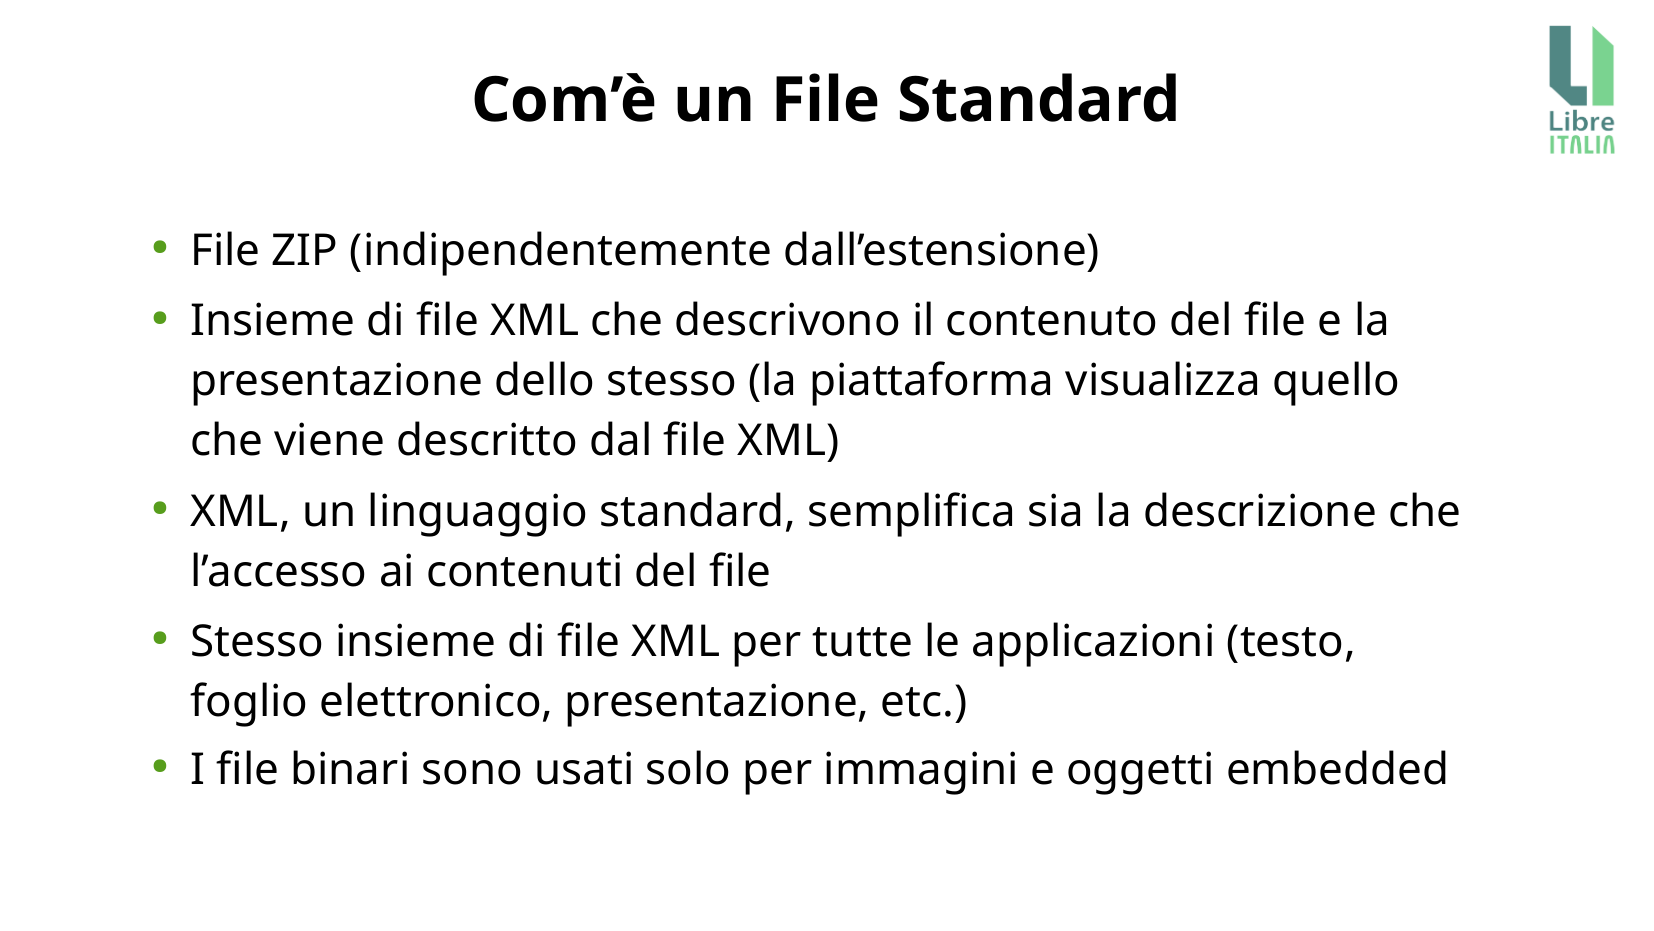

# Com’è un File Standard
File ZIP (indipendentemente dall’estensione)
Insieme di file XML che descrivono il contenuto del file e la presentazione dello stesso (la piattaforma visualizza quello che viene descritto dal file XML)
XML, un linguaggio standard, semplifica sia la descrizione che l’accesso ai contenuti del file
Stesso insieme di file XML per tutte le applicazioni (testo, foglio elettronico, presentazione, etc.)
I file binari sono usati solo per immagini e oggetti embedded